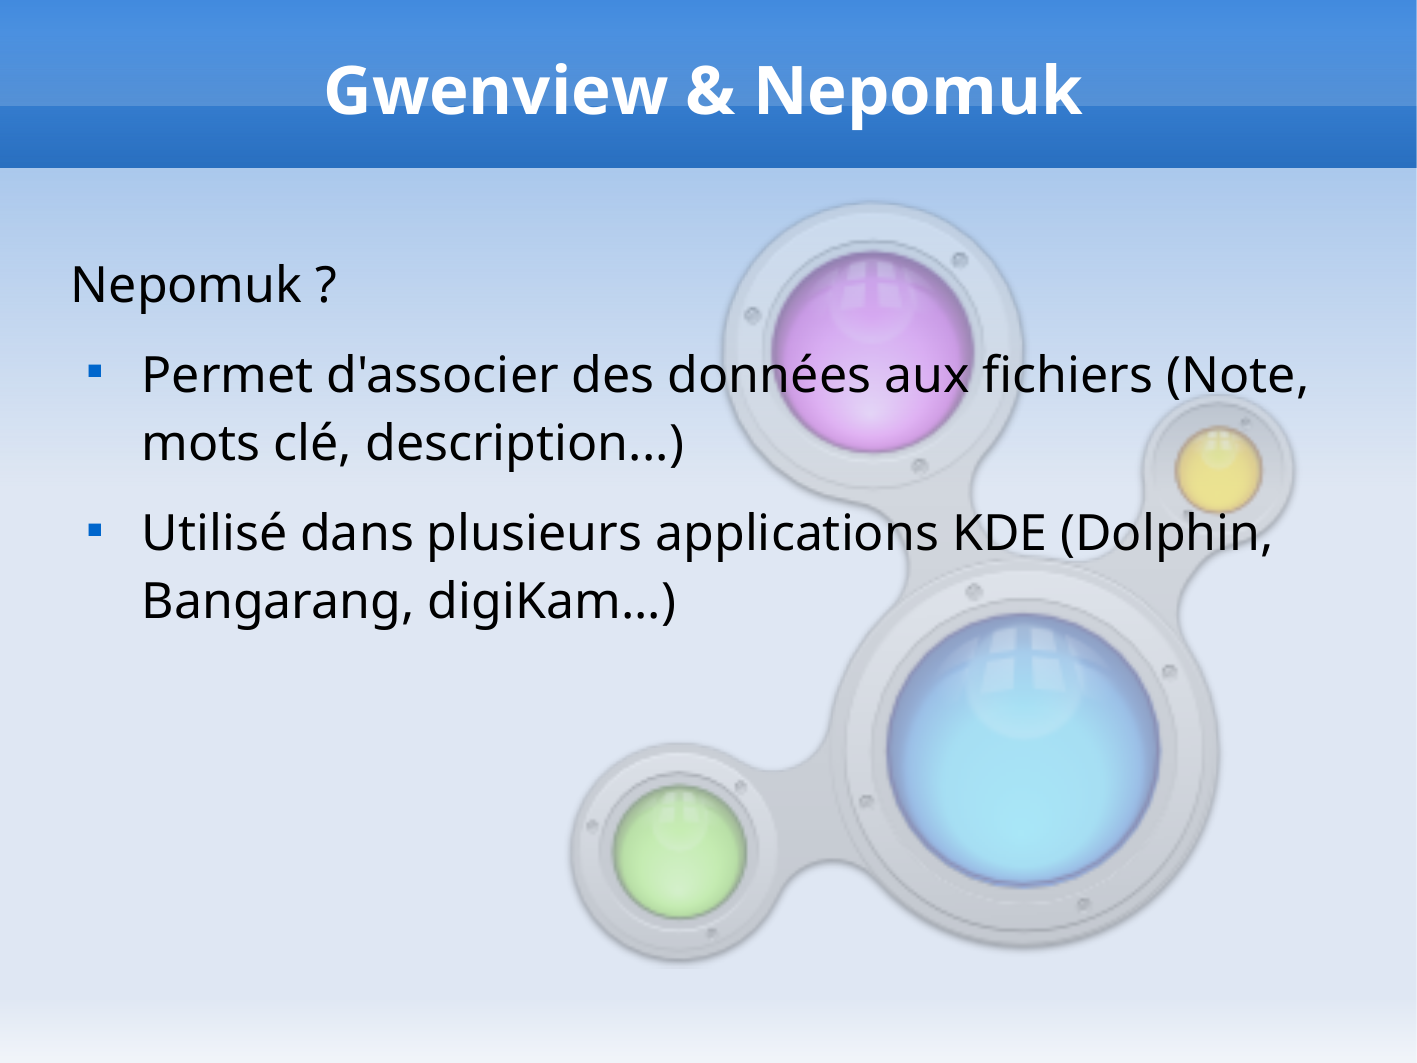

# Gwenview & Nepomuk
Nepomuk ?
Permet d'associer des données aux fichiers (Note, mots clé, description...)
Utilisé dans plusieurs applications KDE (Dolphin, Bangarang, digiKam...)